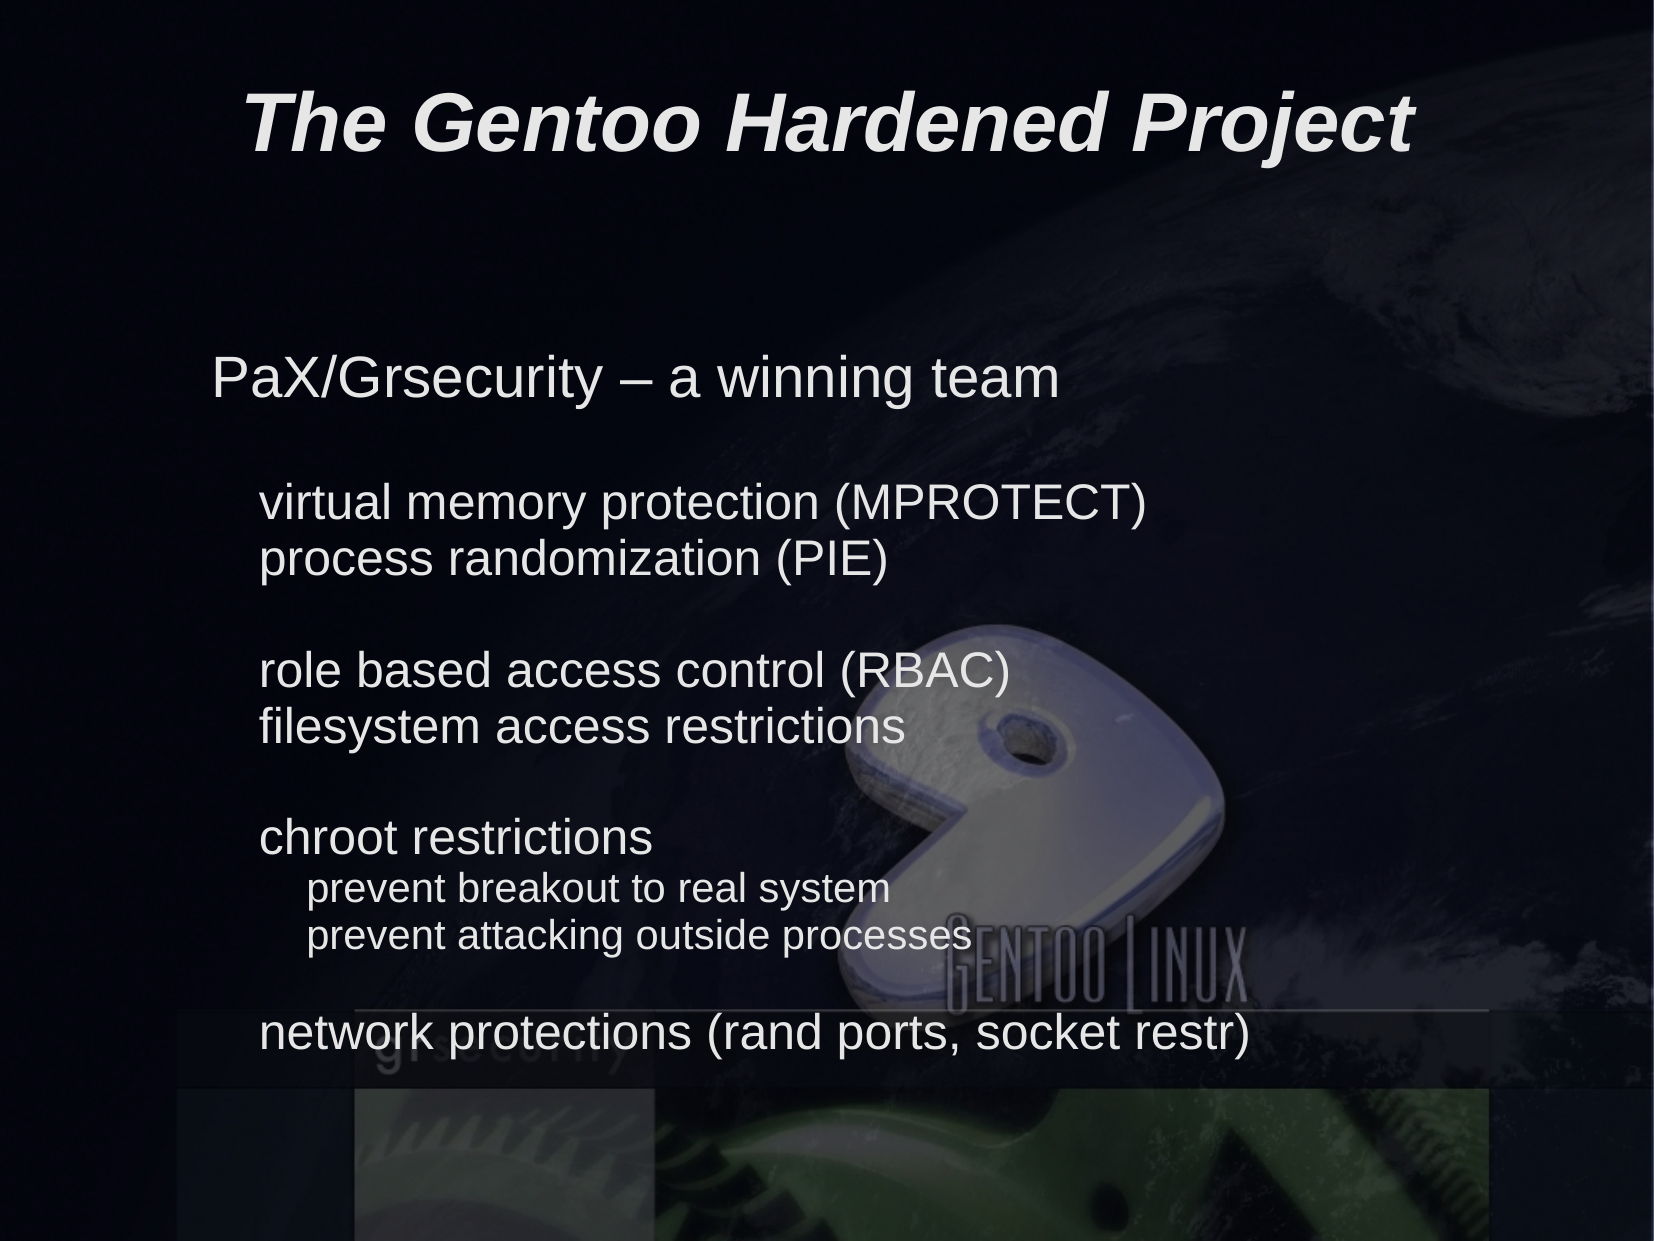

# The Gentoo Hardened Project
PaX/Grsecurity – a winning team
virtual memory protection (MPROTECT)
process randomization (PIE)
role based access control (RBAC)
filesystem access restrictions
chroot restrictions
prevent breakout to real system
prevent attacking outside processes
network protections (rand ports, socket restr)